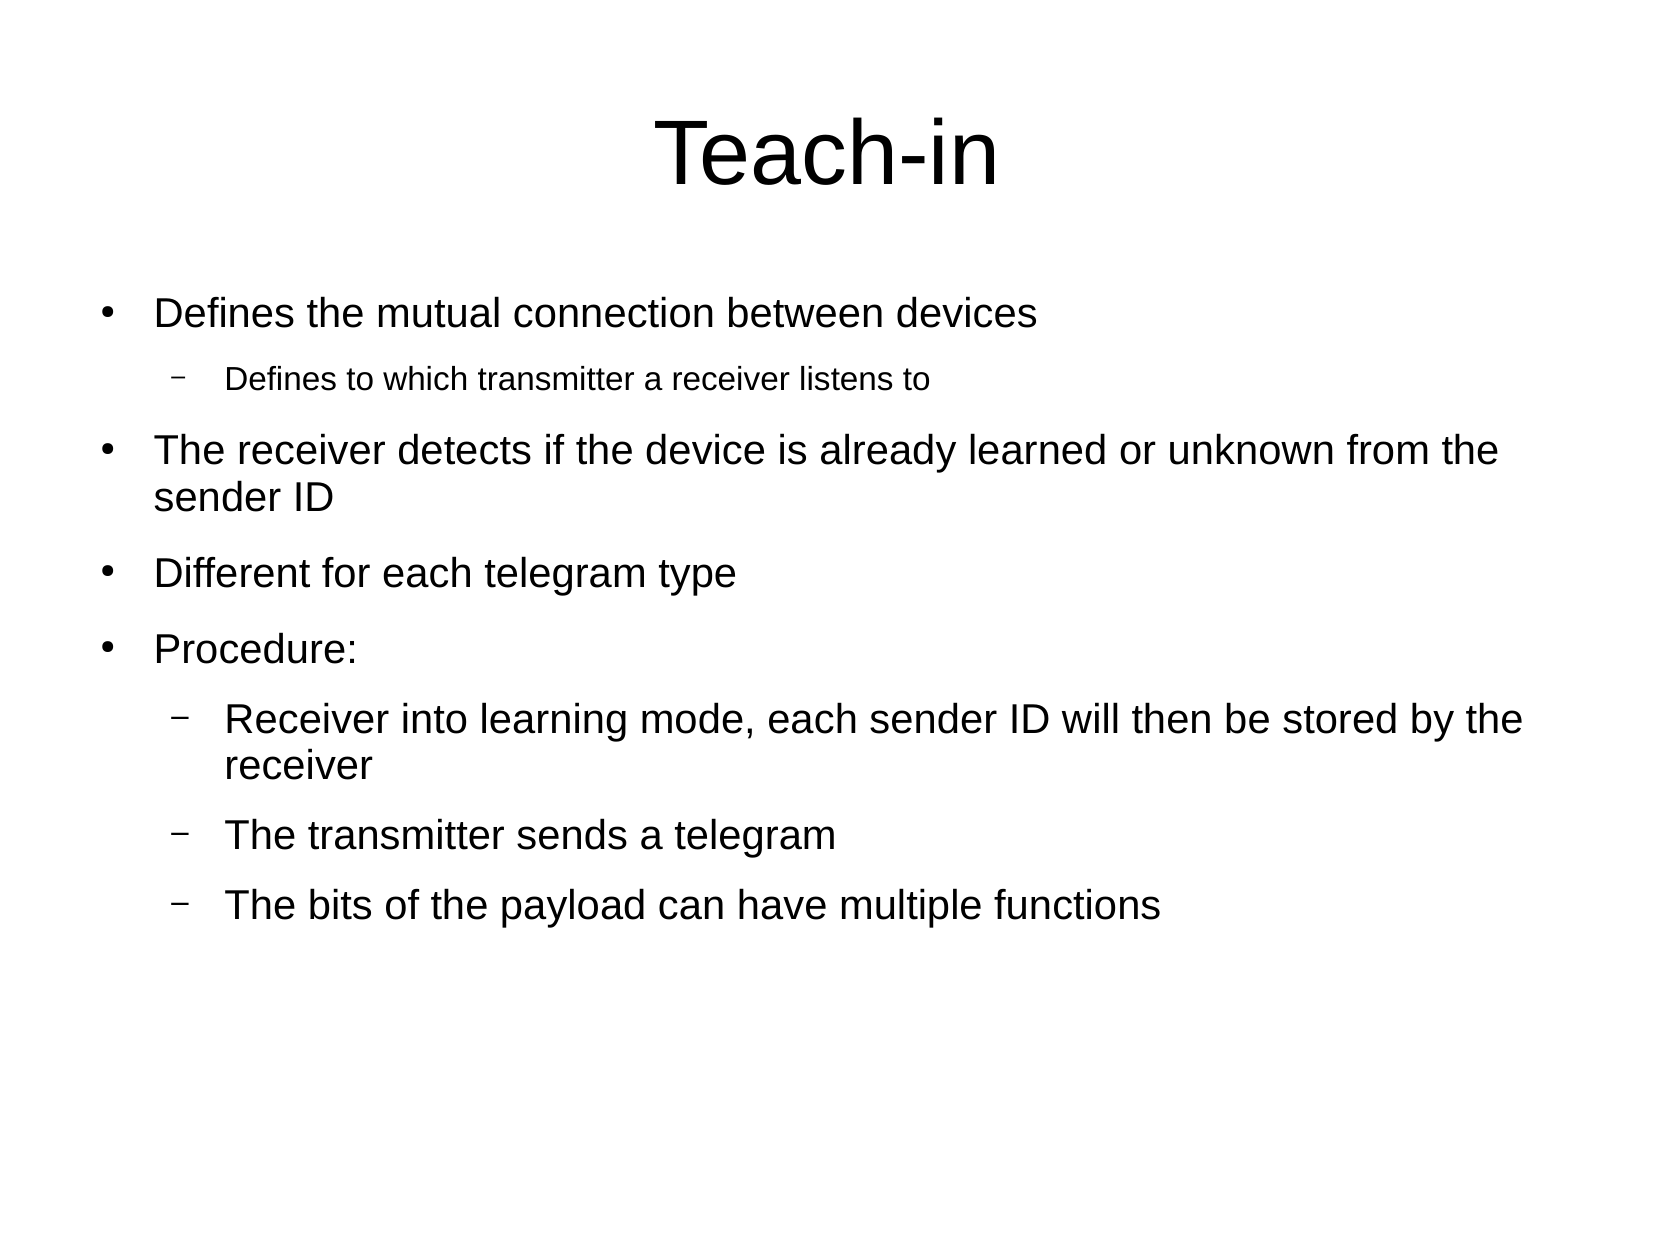

# Teach-in
Defines the mutual connection between devices
Defines to which transmitter a receiver listens to
The receiver detects if the device is already learned or unknown from the sender ID
Different for each telegram type
Procedure:
Receiver into learning mode, each sender ID will then be stored by the receiver
The transmitter sends a telegram
The bits of the payload can have multiple functions